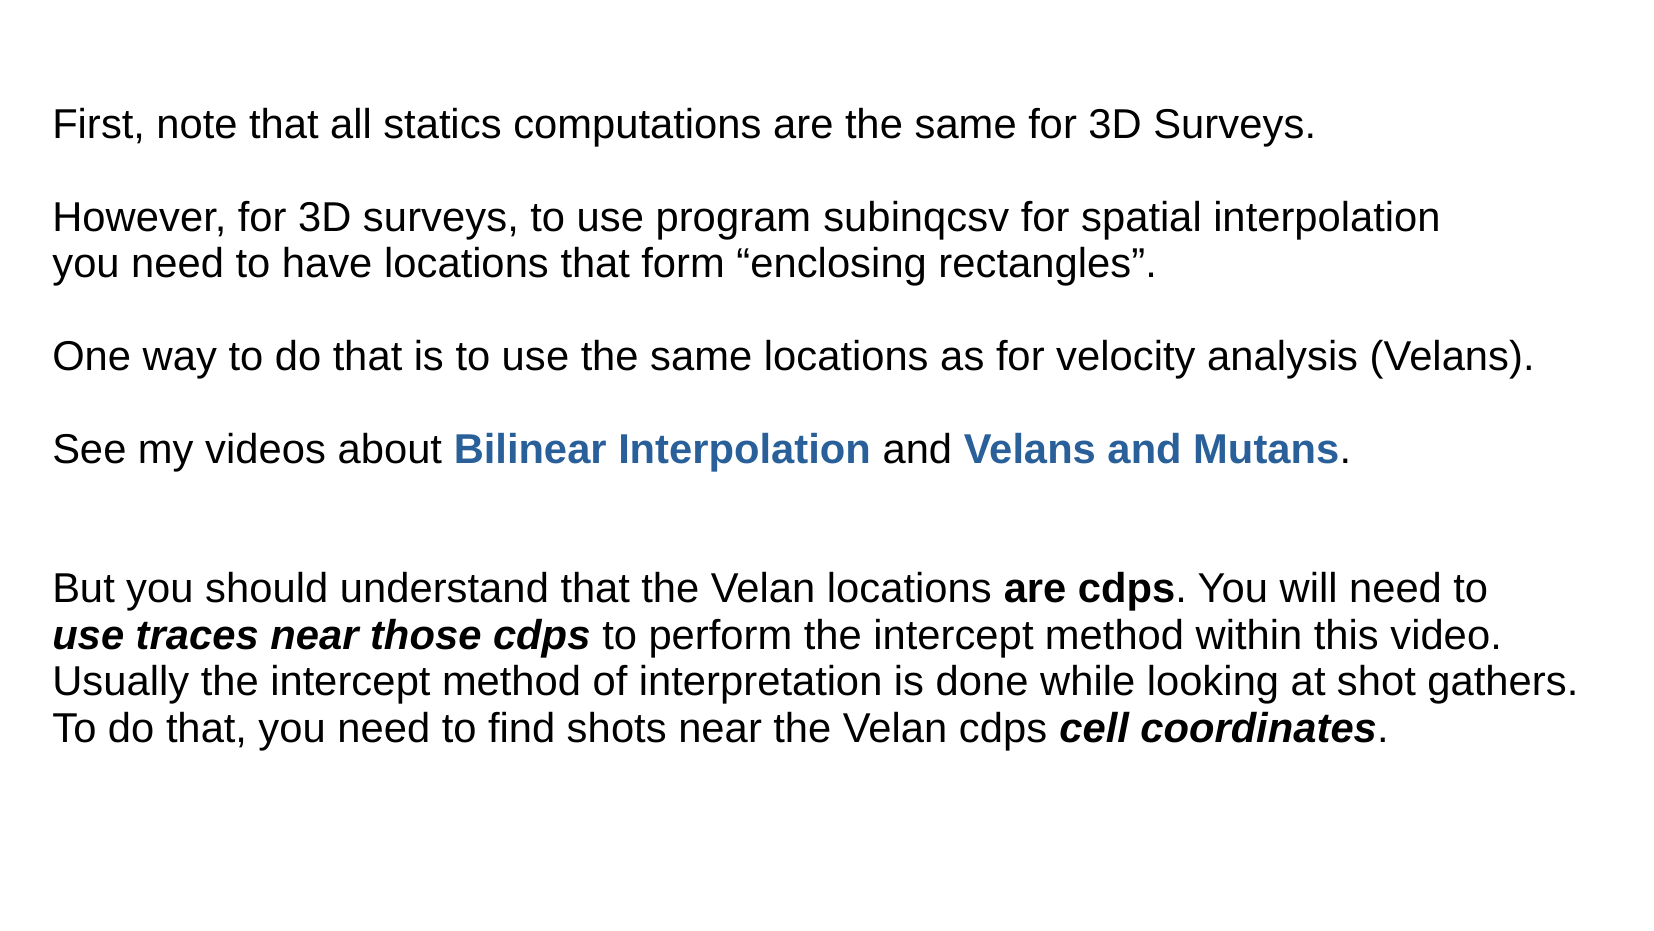

First, note that all statics computations are the same for 3D Surveys.
However, for 3D surveys, to use program subinqcsv for spatial interpolation you need to have locations that form “enclosing rectangles”.
One way to do that is to use the same locations as for velocity analysis (Velans).
See my videos about Bilinear Interpolation and Velans and Mutans.
But you should understand that the Velan locations are cdps. You will need to use traces near those cdps to perform the intercept method within this video.
Usually the intercept method of interpretation is done while looking at shot gathers.
To do that, you need to find shots near the Velan cdps cell coordinates.